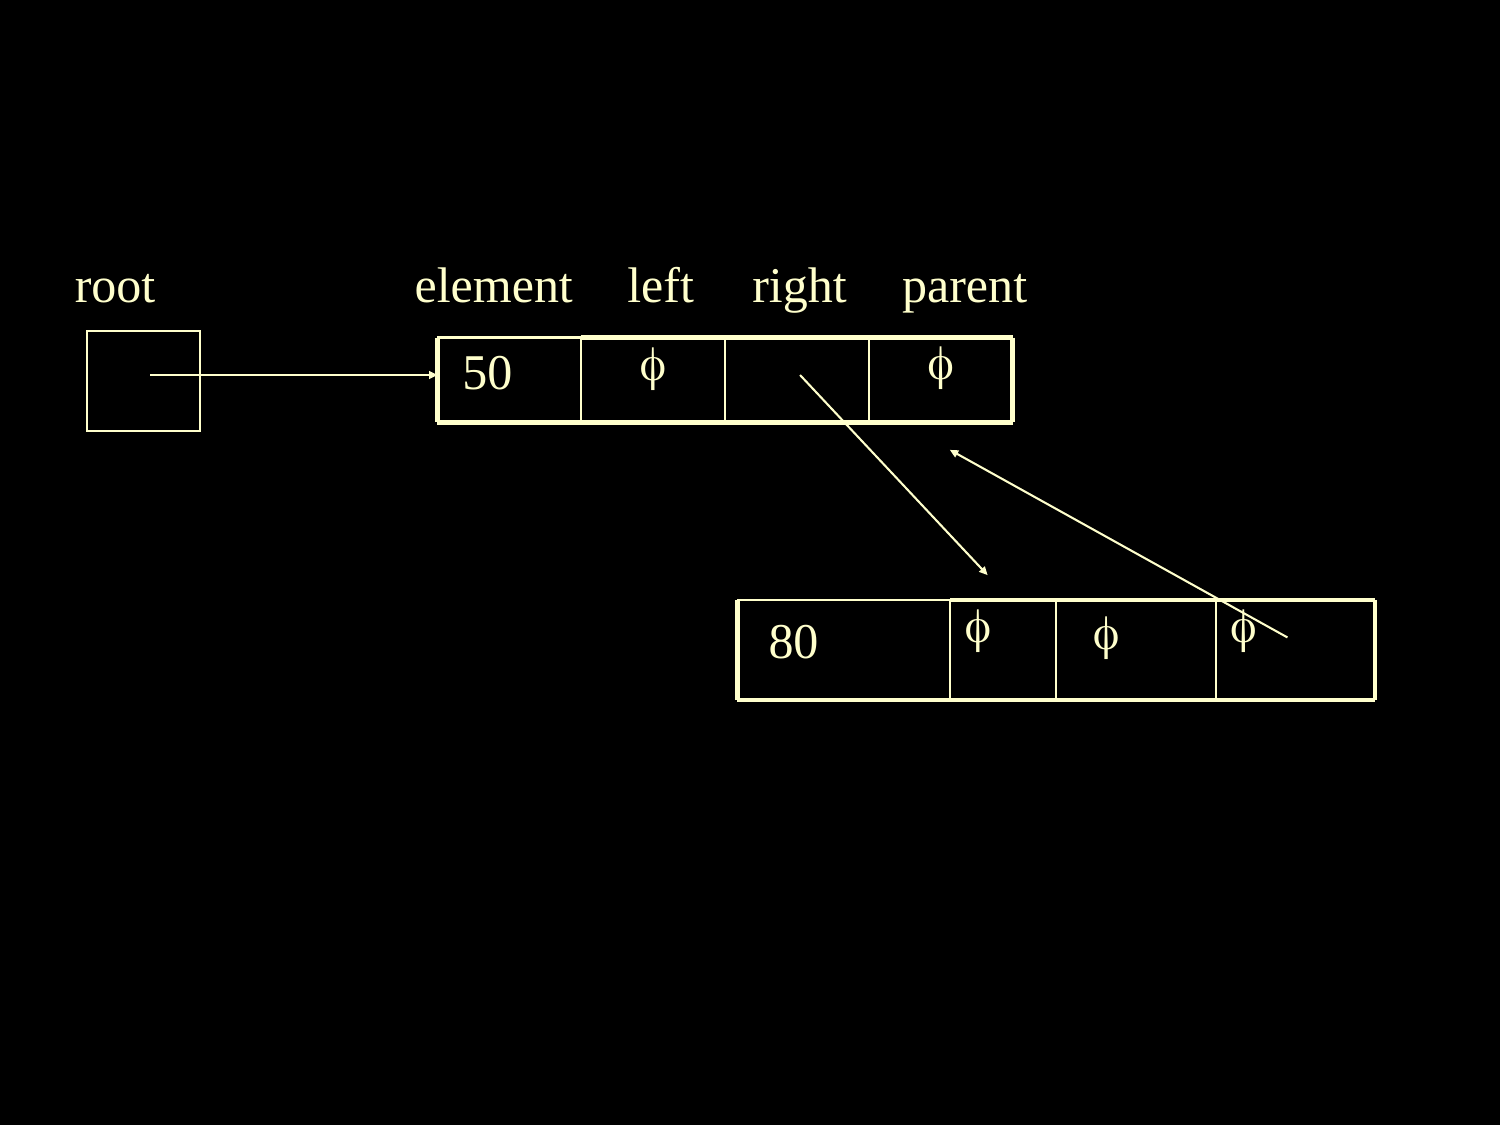

root
element
left
right
parent
50




80
